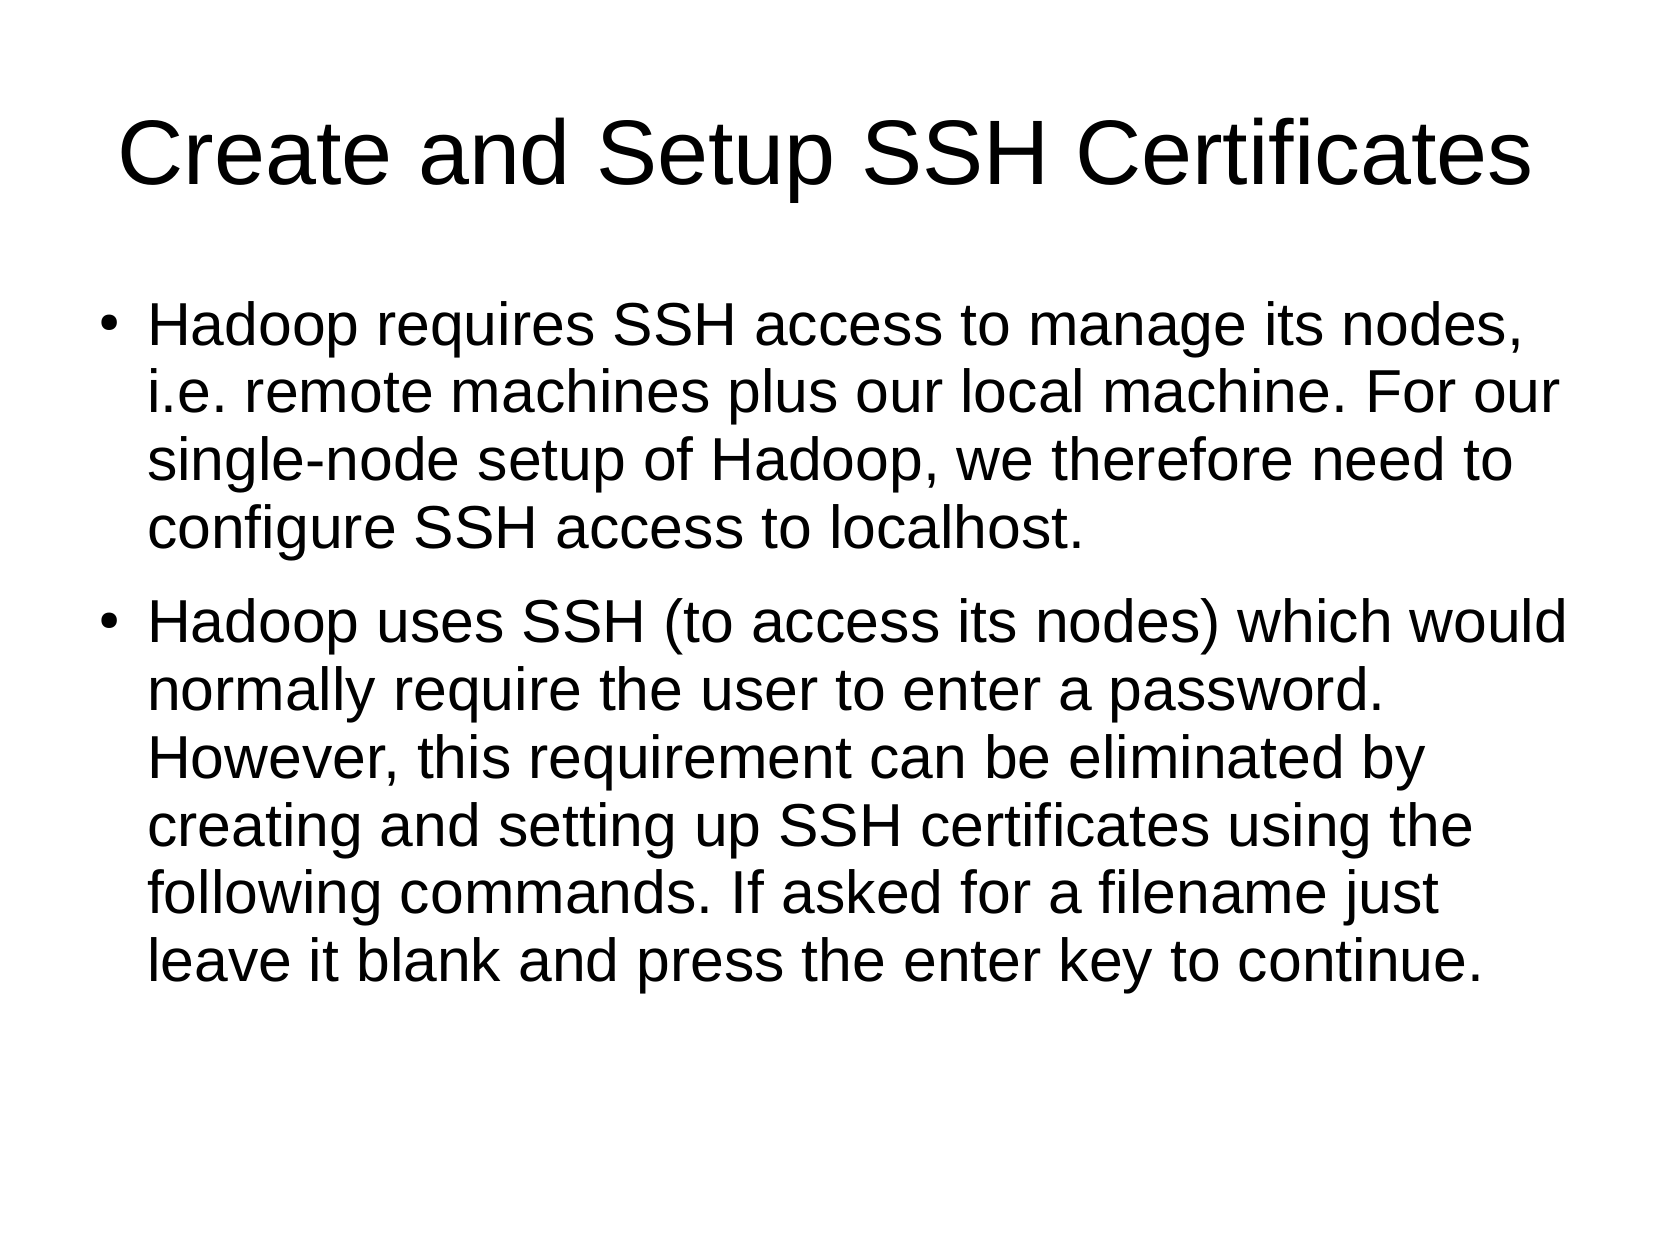

# Create and Setup SSH Certificates
Hadoop requires SSH access to manage its nodes, i.e. remote machines plus our local machine. For our single-node setup of Hadoop, we therefore need to configure SSH access to localhost.
Hadoop uses SSH (to access its nodes) which would normally require the user to enter a password. However, this requirement can be eliminated by creating and setting up SSH certificates using the following commands. If asked for a filename just leave it blank and press the enter key to continue.